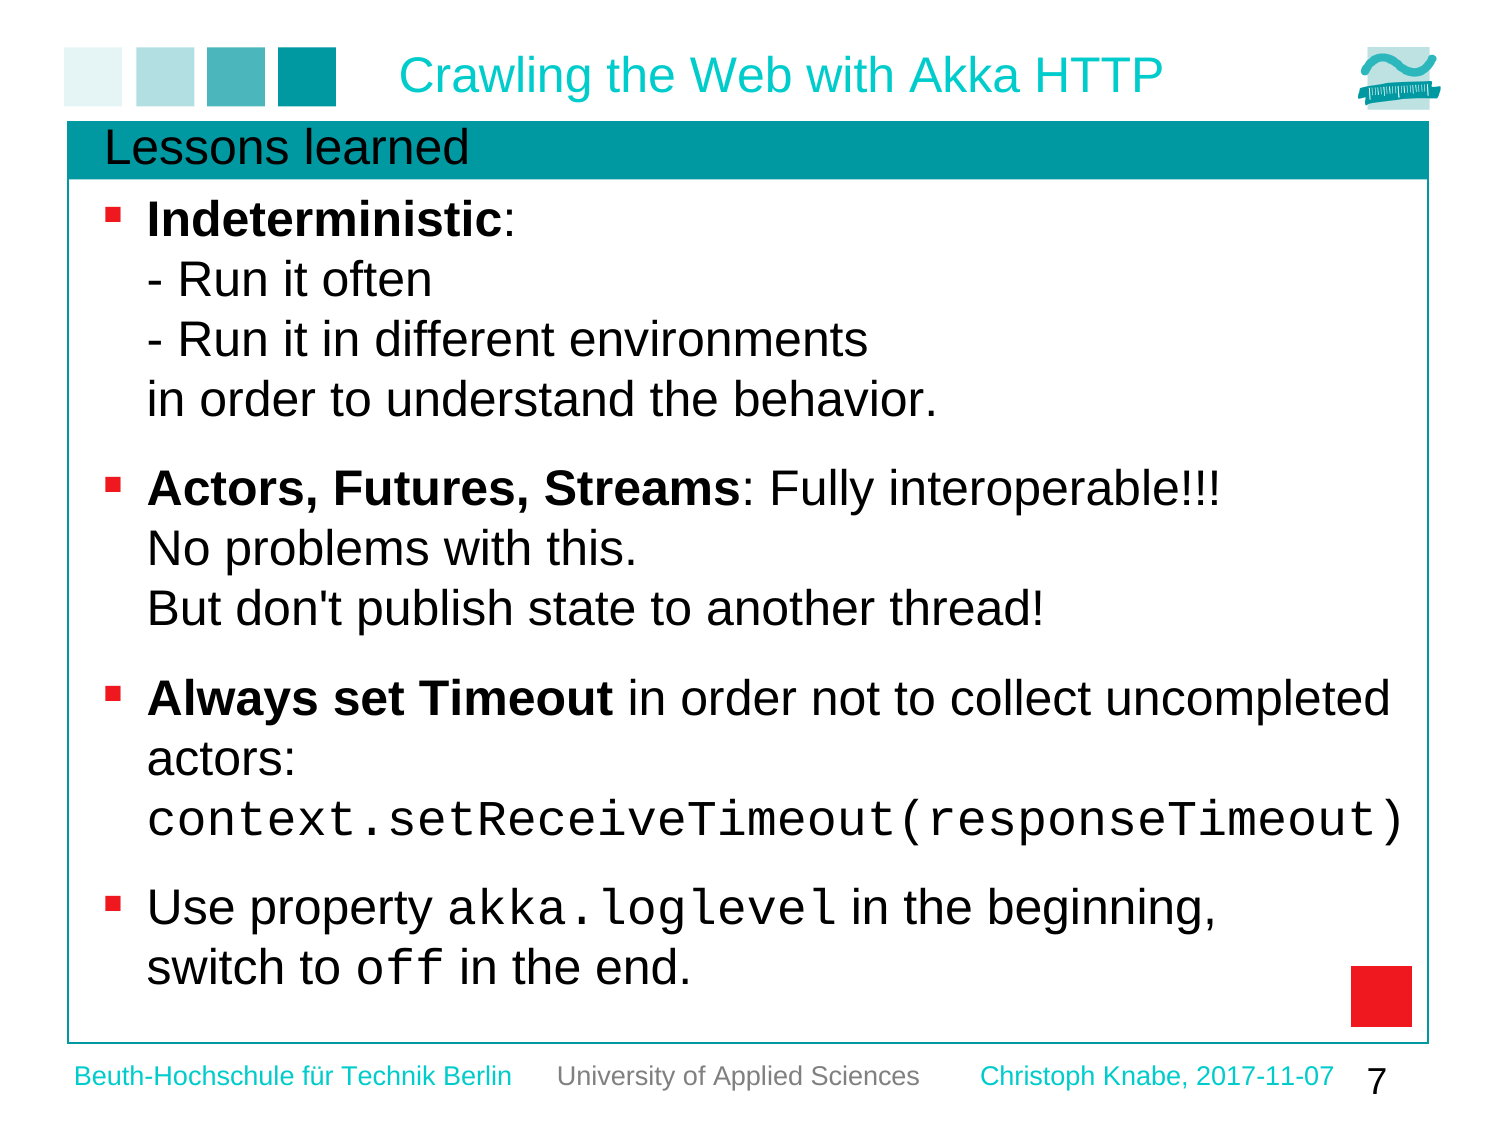

Lessons learned
Indeterministic:
- Run it often
- Run it in different environments
in order to understand the behavior.
Actors, Futures, Streams: Fully interoperable!!!
No problems with this.
But don't publish state to another thread!
Always set Timeout in order not to collect uncompleted actors:
context.setReceiveTimeout(responseTimeout)
Use property akka.loglevel in the beginning,
switch to off in the end.
7